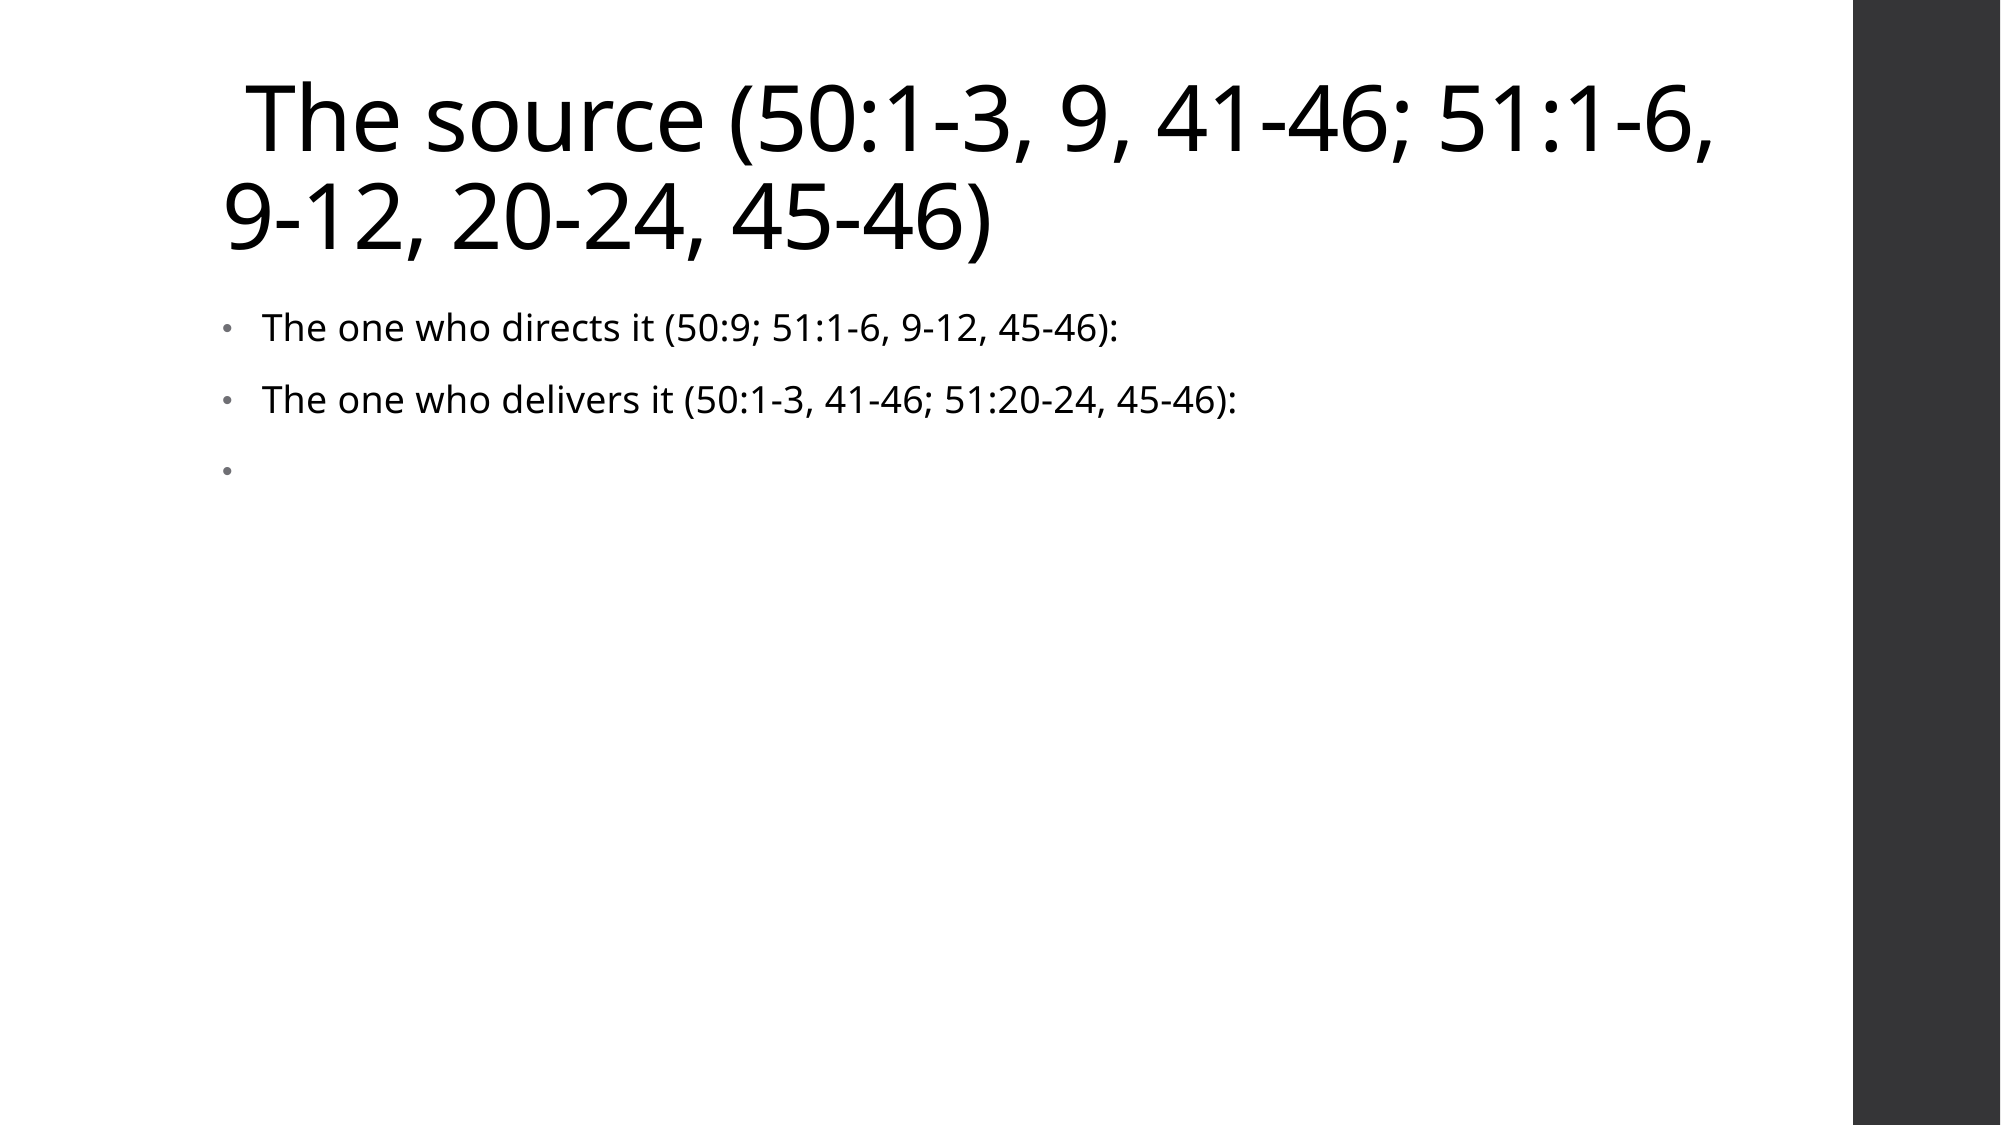

# The source (50:1-3, 9, 41-46; 51:1-6, 9-12, 20-24, 45-46)
 The one who directs it (50:9; 51:1-6, 9-12, 45-46):
 The one who delivers it (50:1-3, 41-46; 51:20-24, 45-46):